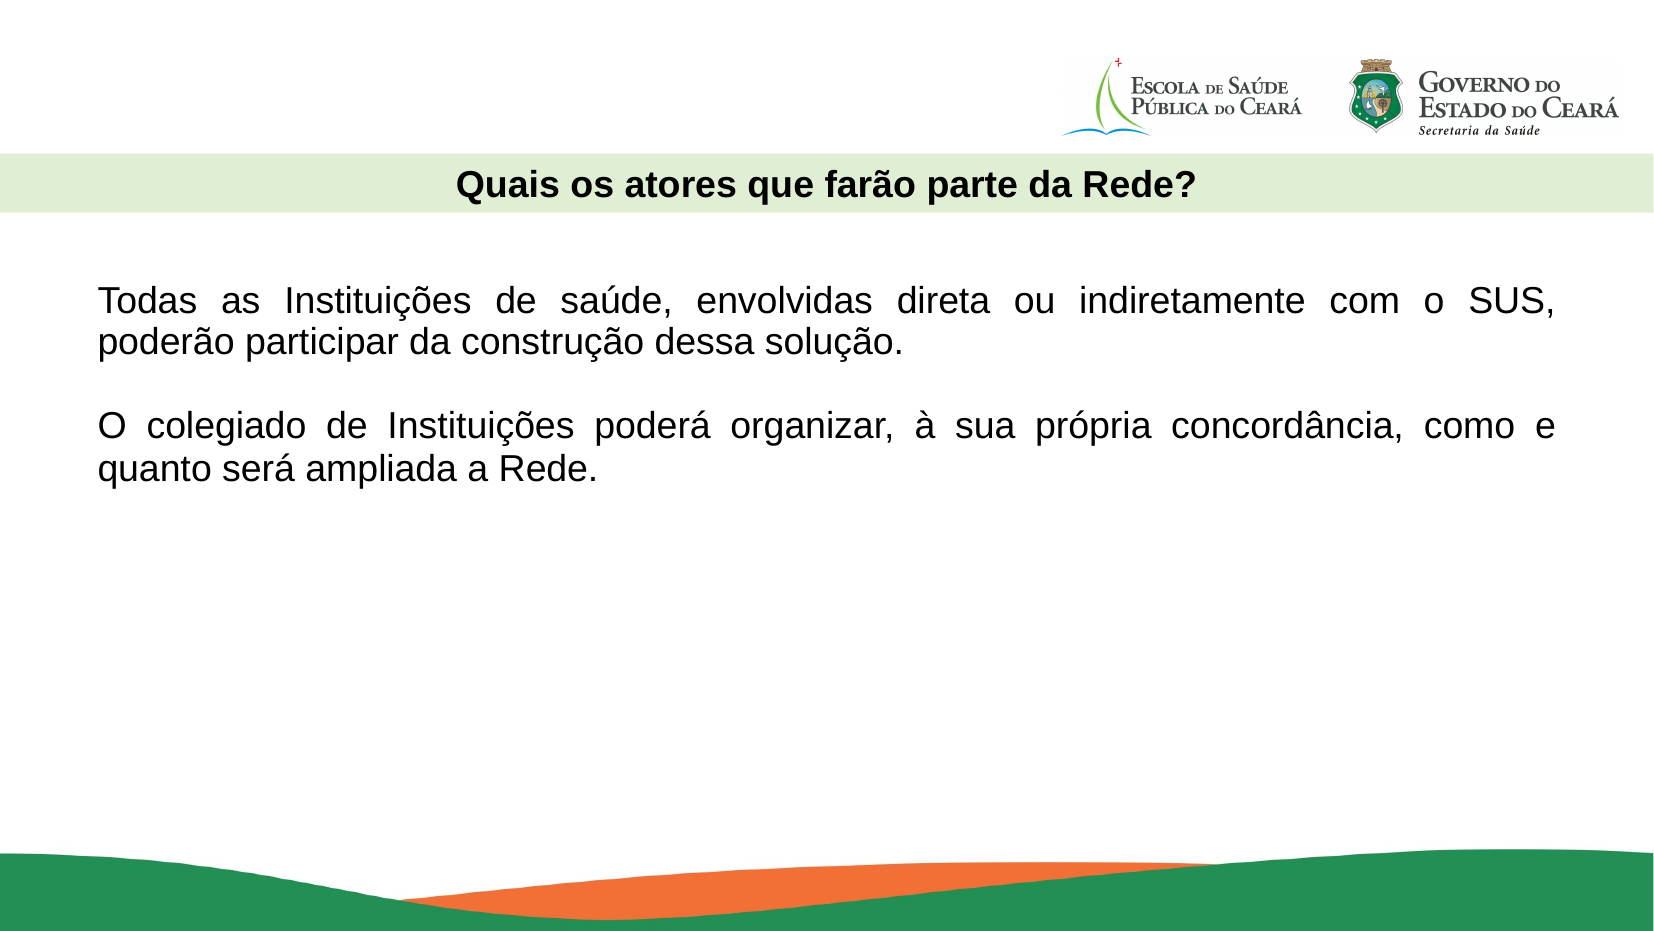

# Quais os atores que farão parte da Rede?
Todas as Instituições de saúde, envolvidas direta ou indiretamente com o SUS, poderão participar da construção dessa solução.
O colegiado de Instituições poderá organizar, à sua própria concordância, como e quanto será ampliada a Rede.